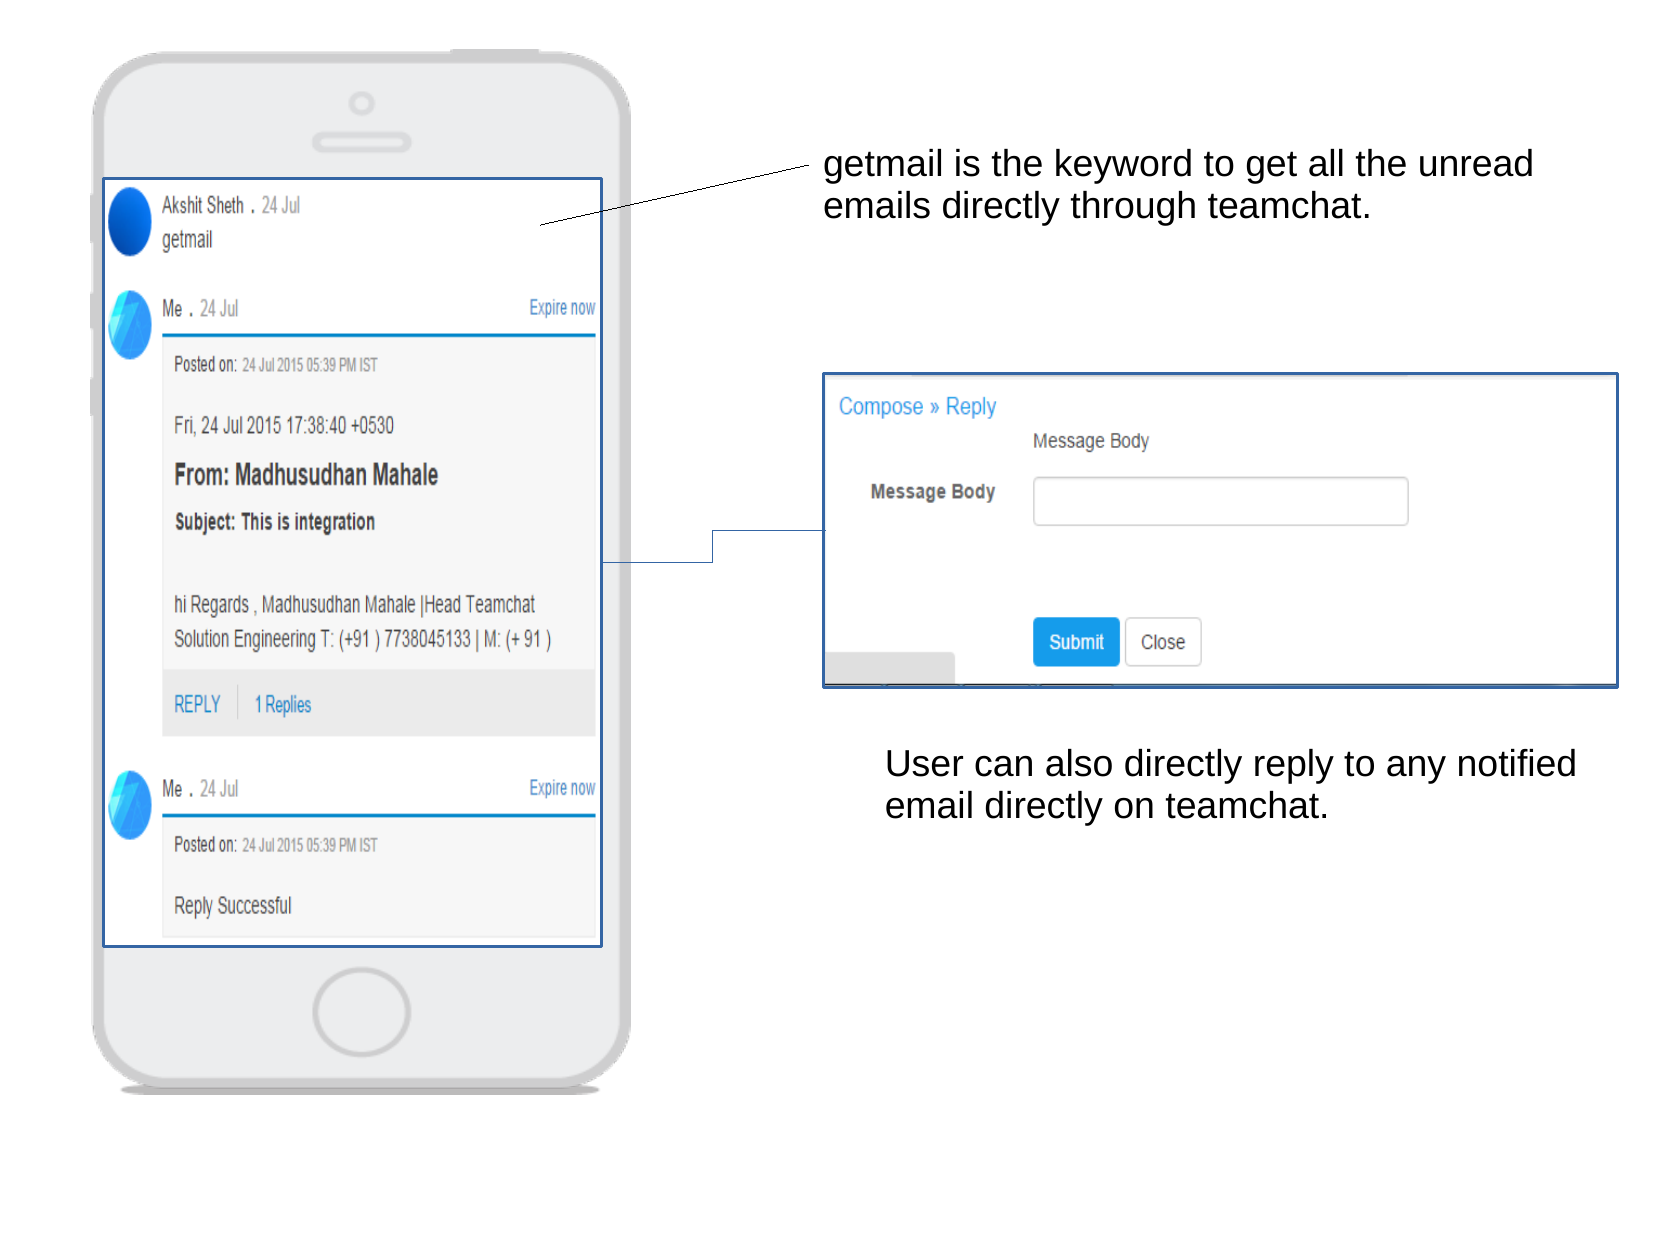

getmail is the keyword to get all the unread
emails directly through teamchat.
User can also directly reply to any notified
email directly on teamchat.